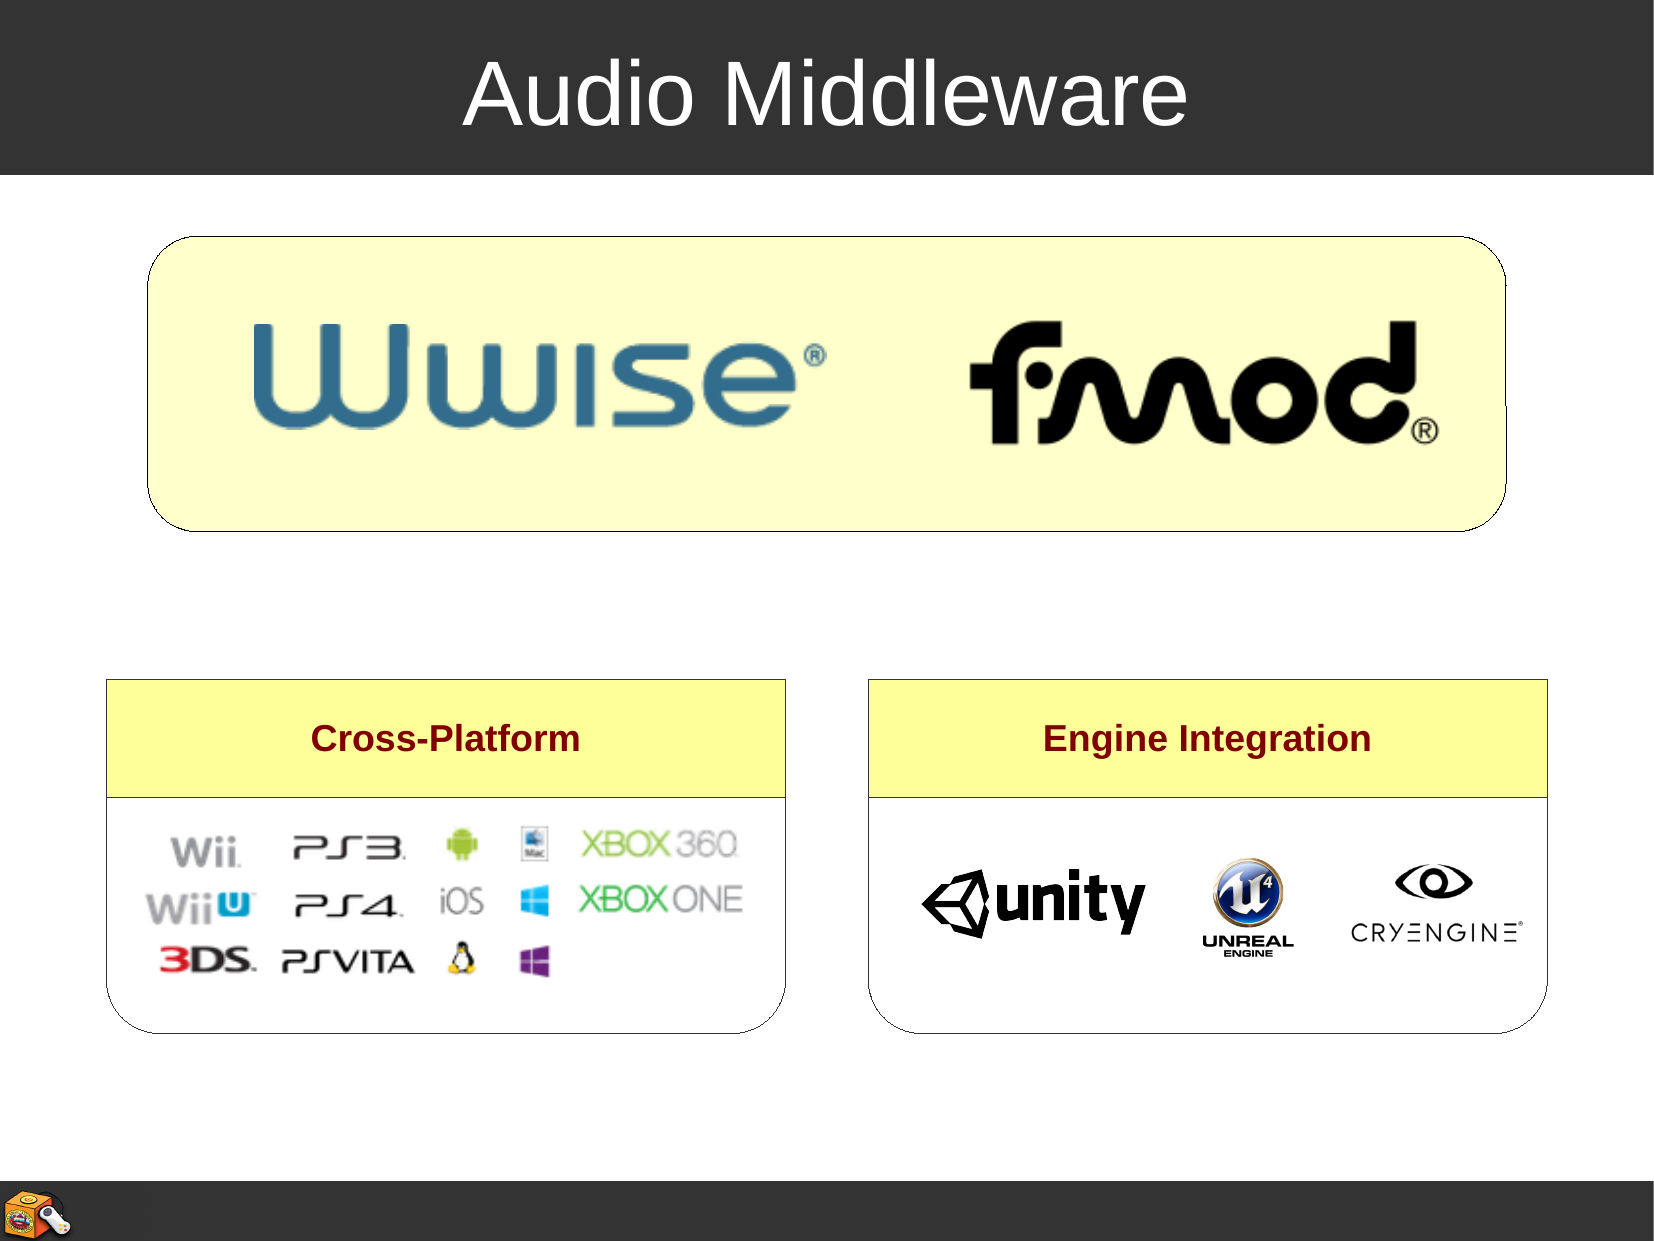

# Audio Middleware
Cross-Platform
Engine Integration
Cross-Platform
Engine Integration